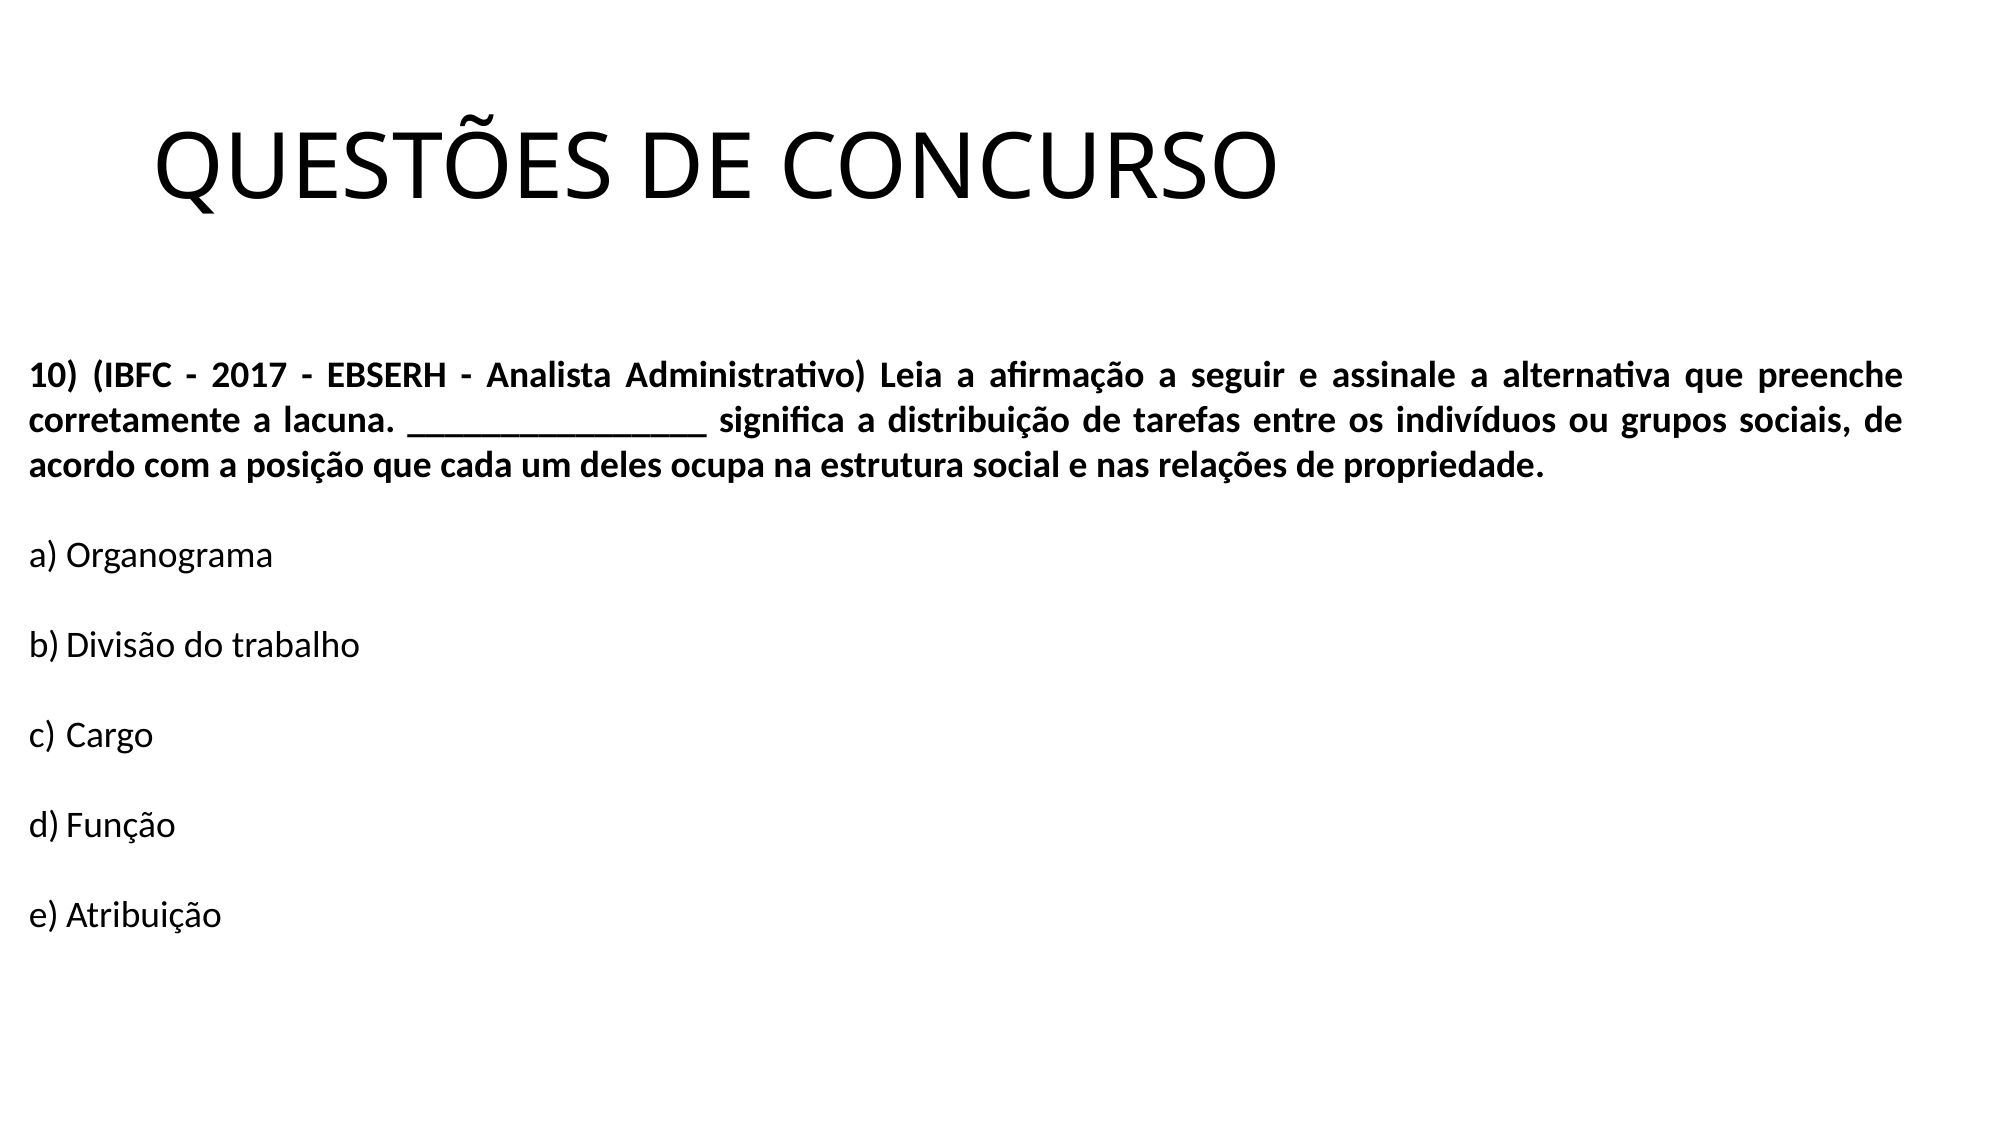

# QUESTÕES DE CONCURSO
10) (IBFC - 2017 - EBSERH - Analista Administrativo) Leia a afirmação a seguir e assinale a alternativa que preenche corretamente a lacuna. ________________ significa a distribuição de tarefas entre os indivíduos ou grupos sociais, de acordo com a posição que cada um deles ocupa na estrutura social e nas relações de propriedade.
Organograma
Divisão do trabalho
Cargo
Função
Atribuição